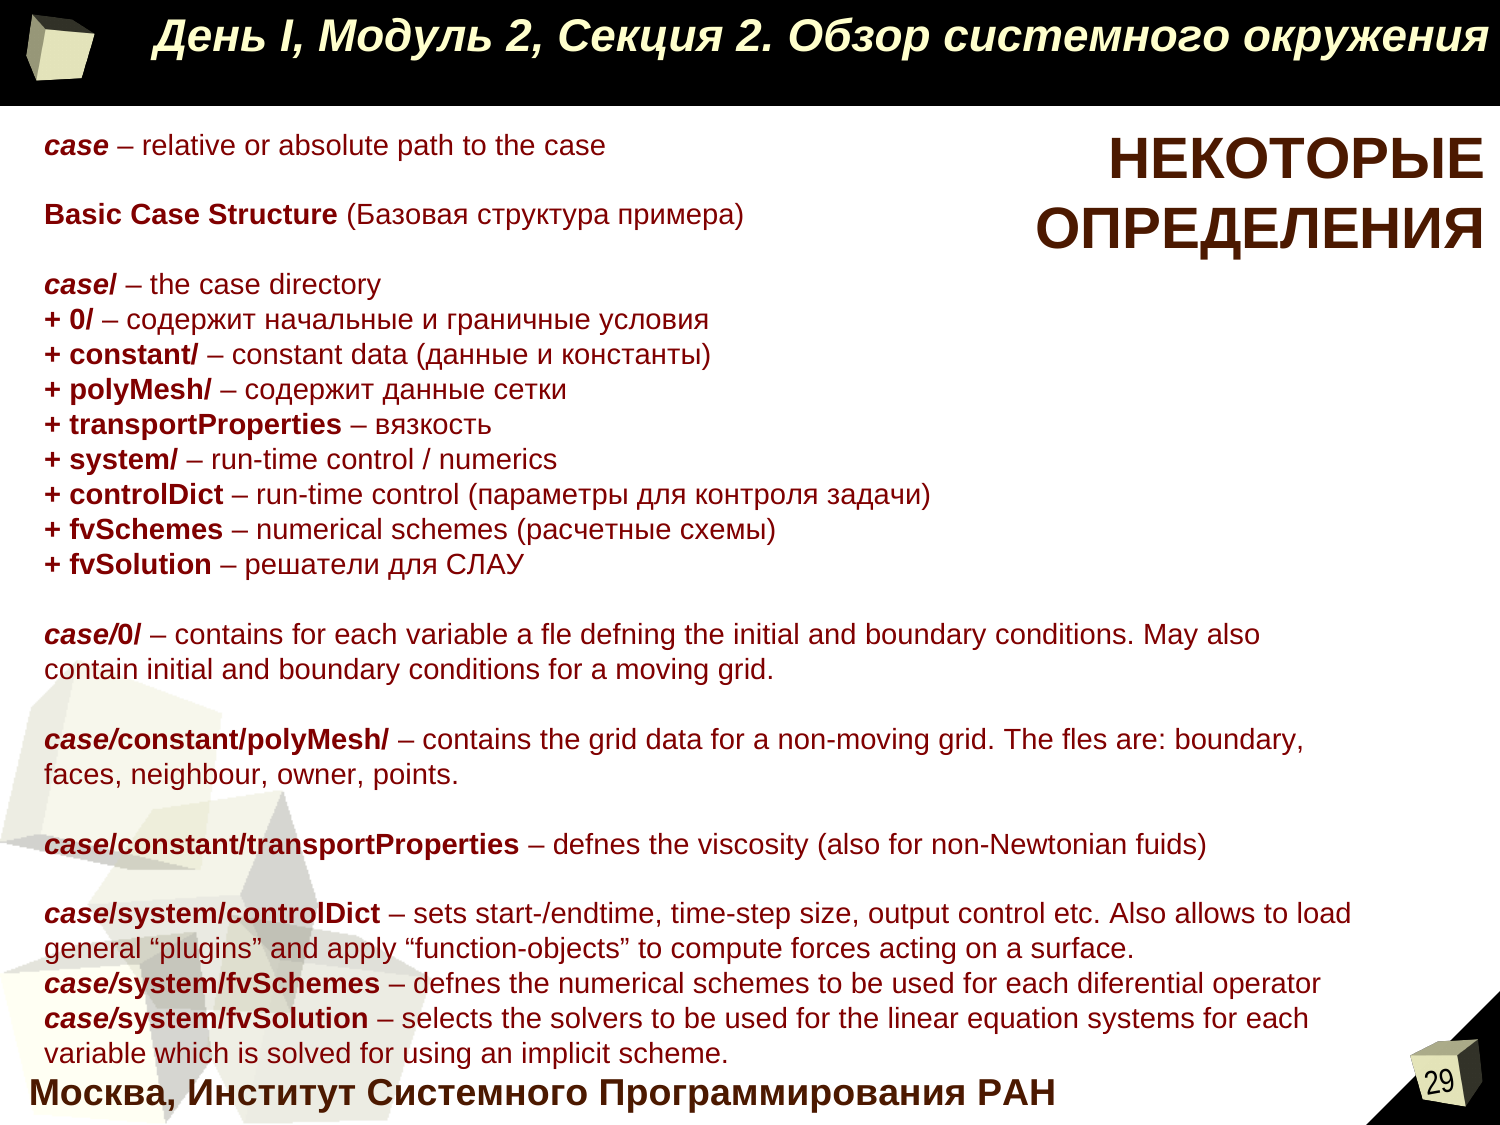

НЕКОТОРЫЕ
ОПРЕДЕЛЕНИЯ
case – relative or absolute path to the case
Basic Case Structure (Базовая структура примера)
case/ – the case directory
+ 0/ – содержит начальные и граничные условия
+ constant/ – constant data (данные и константы)
+ polyMesh/ – содержит данные сетки
+ transportProperties – вязкость
+ system/ – run-time control / numerics
+ controlDict – run-time control (параметры для контроля задачи)
+ fvSchemes – numerical schemes (расчетные схемы)
+ fvSolution – решатели для СЛАУ
case/0/ – contains for each variable a fle defning the initial and boundary conditions. May also
contain initial and boundary conditions for a moving grid.
case/constant/polyMesh/ – contains the grid data for a non-moving grid. The fles are: boundary,
faces, neighbour, owner, points.
case/constant/transportProperties – defnes the viscosity (also for non-Newtonian fuids)
case/system/controlDict – sets start-/endtime, time-step size, output control etc. Also allows to load general “plugins” and apply “function-objects” to compute forces acting on a surface.
case/system/fvSchemes – defnes the numerical schemes to be used for each diferential operator
case/system/fvSolution – selects the solvers to be used for the linear equation systems for each variable which is solved for using an implicit scheme.